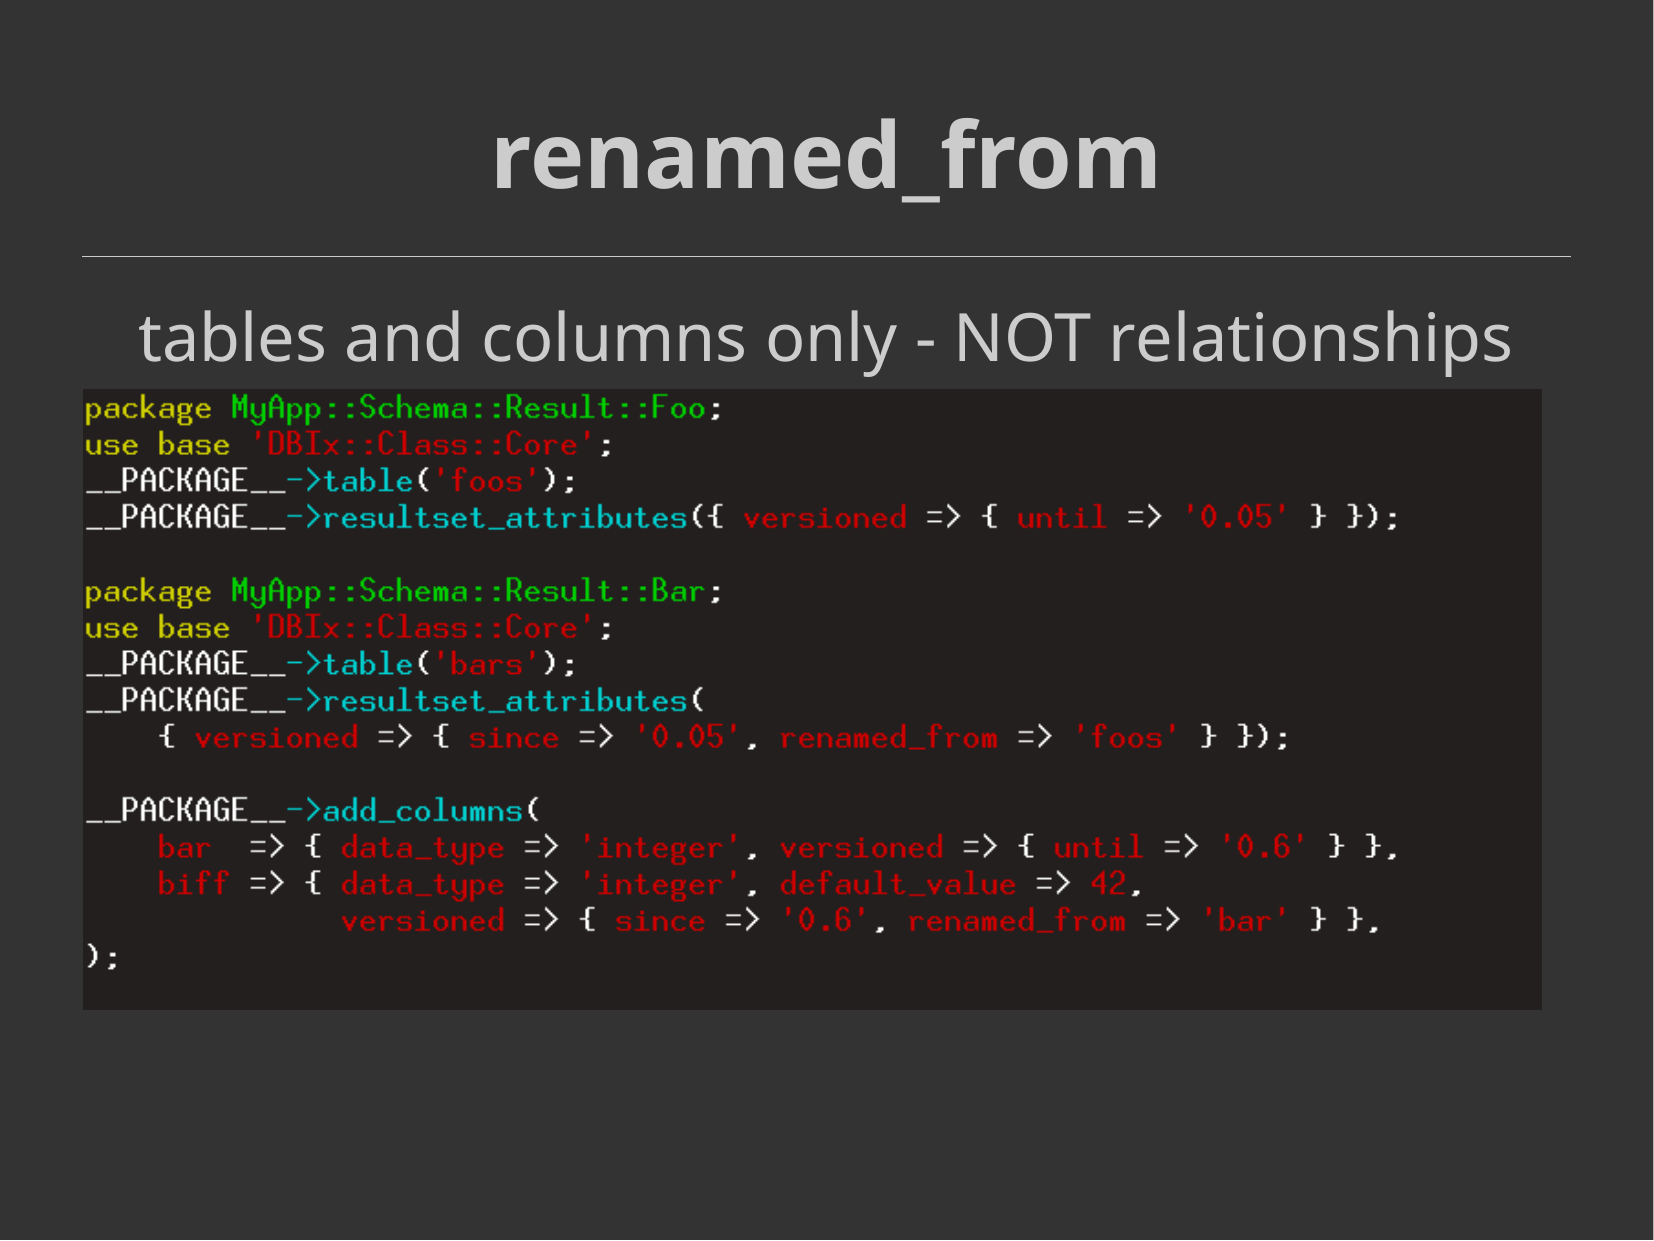

# renamed_from
tables and columns only - NOT relationships